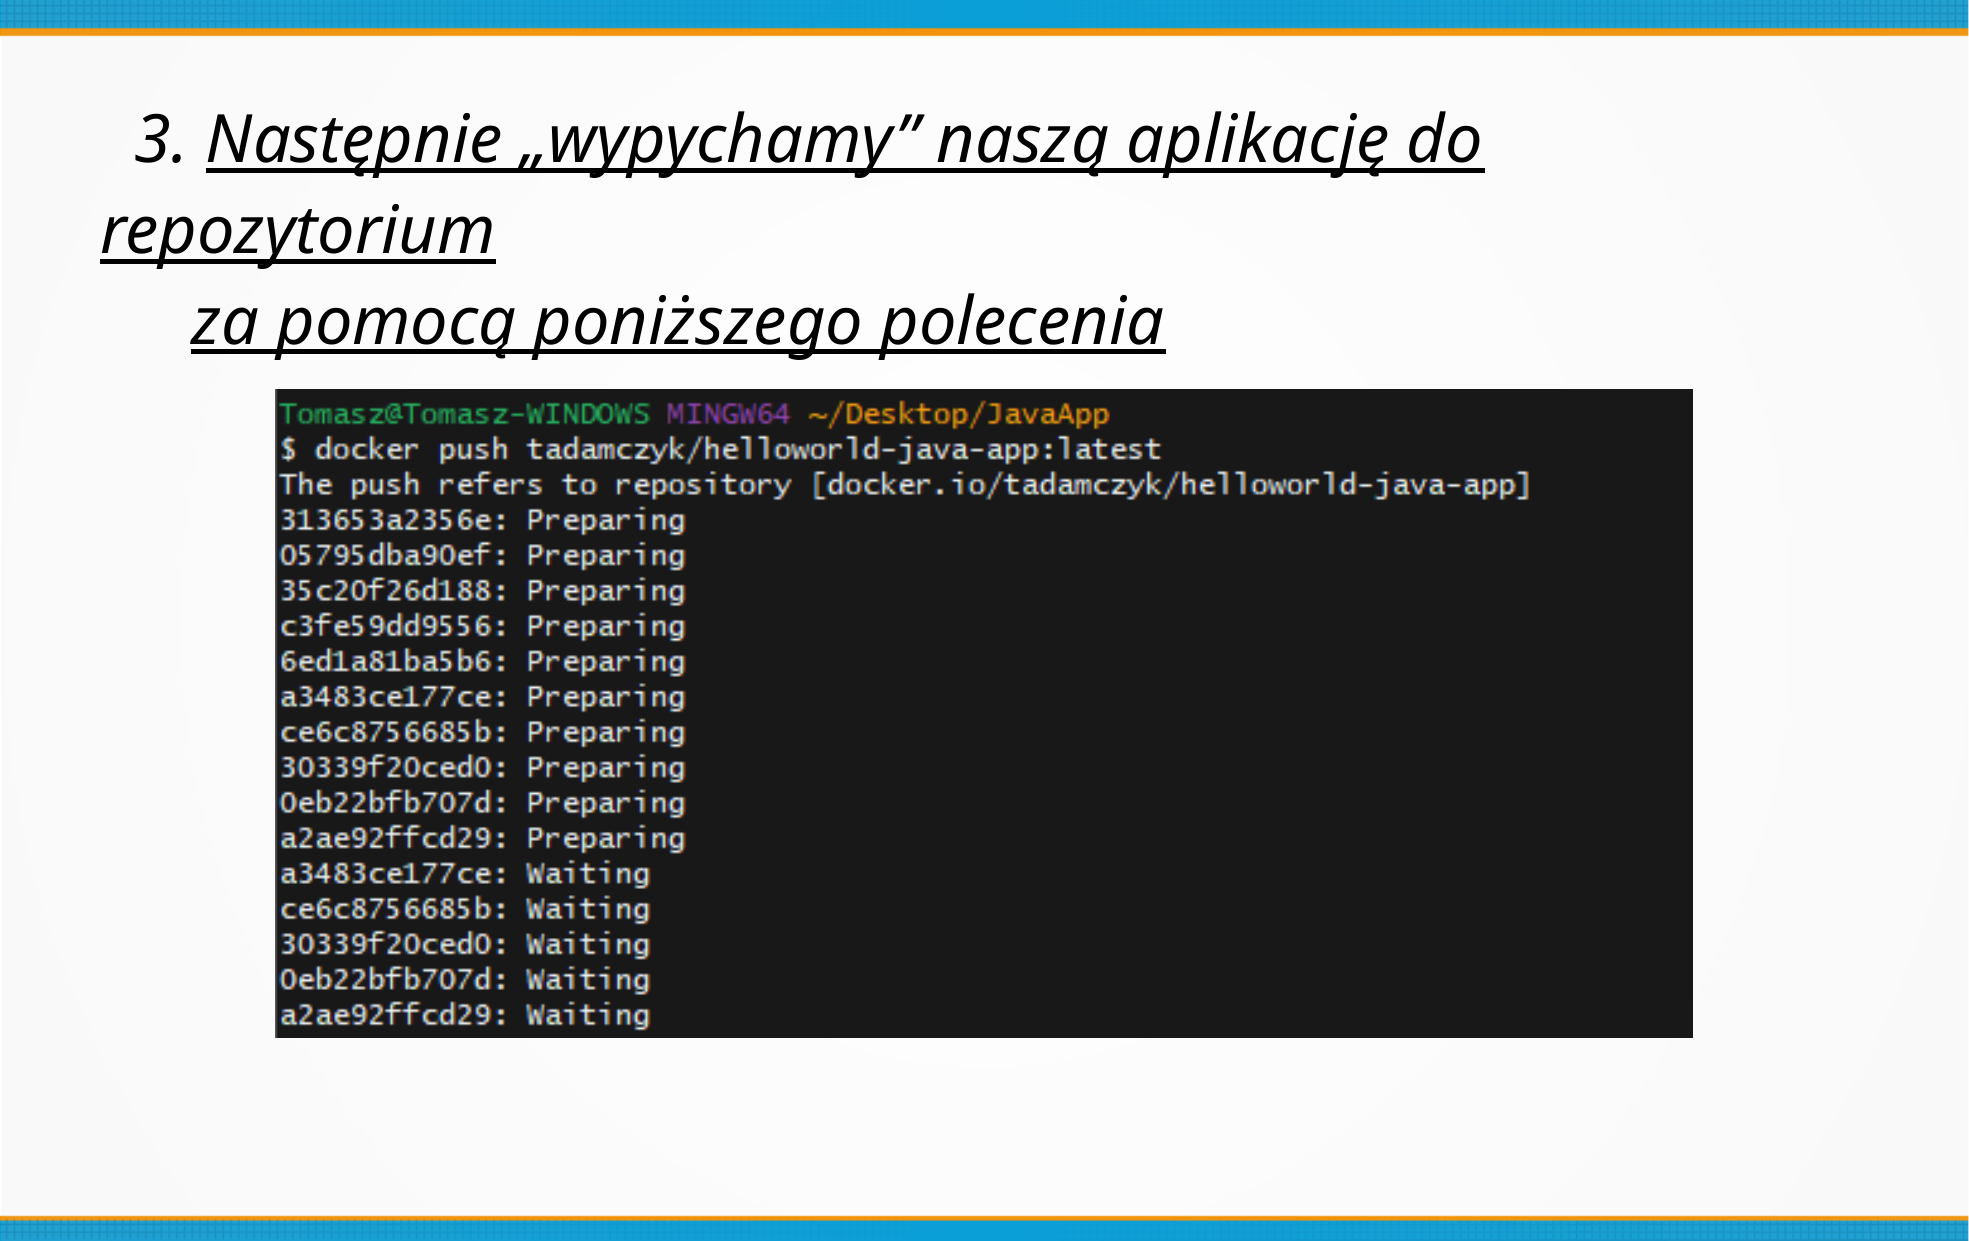

3. Następnie „wypychamy” naszą aplikację do repozytorium
	 za pomocą poniższego polecenia
#